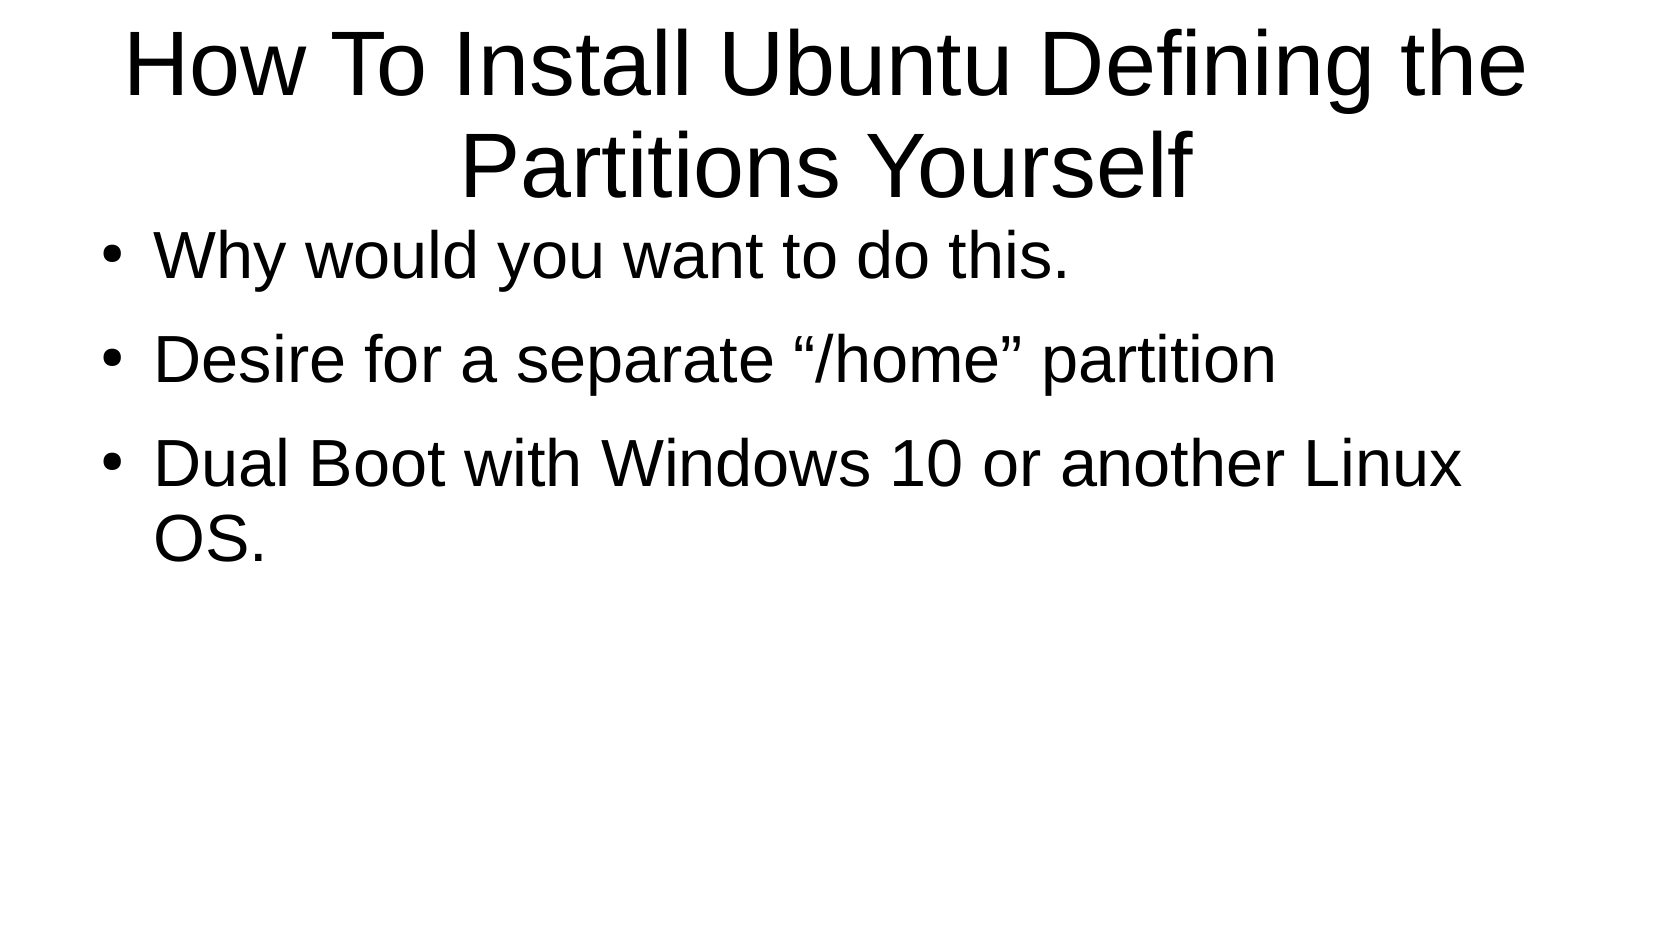

# How To Install Ubuntu Defining the Partitions Yourself
Why would you want to do this.
Desire for a separate “/home” partition
Dual Boot with Windows 10 or another Linux OS.